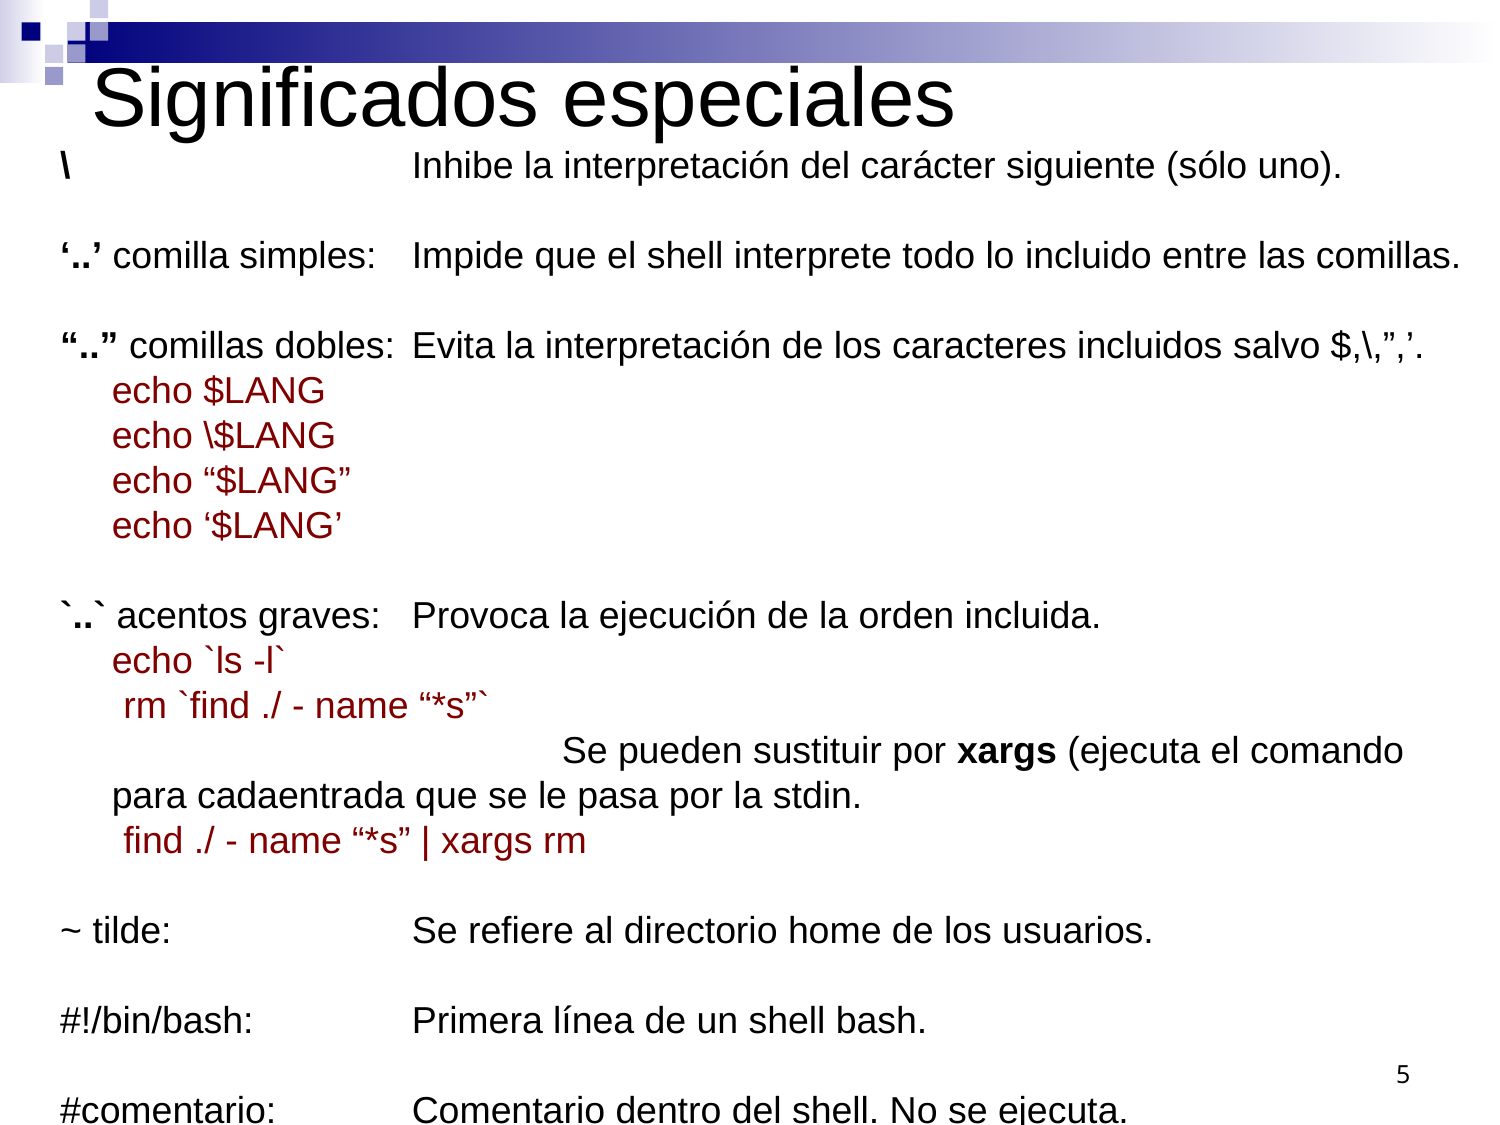

Significados especiales
\ 			Inhibe la interpretación del carácter siguiente (sólo uno).
‘..’ comilla simples: 	Impide que el shell interprete todo lo incluido entre las comillas.
“..” comillas dobles: 	Evita la interpretación de los caracteres incluidos salvo $,\,”,’.
	echo $LANG
	echo \$LANG
	echo “$LANG”
	echo ‘$LANG’
`..` acentos graves: 	Provoca la ejecución de la orden incluida.
	echo `ls -l`
 rm `find ./ - name “*s”`
 	Se pueden sustituir por xargs (ejecuta el comando para cadaentrada que se le pasa por la stdin.
 find ./ - name “*s” | xargs rm
~ tilde:		Se refiere al directorio home de los usuarios.
#!/bin/bash:		Primera línea de un shell bash.
#comentario:	Comentario dentro del shell. No se ejecuta.